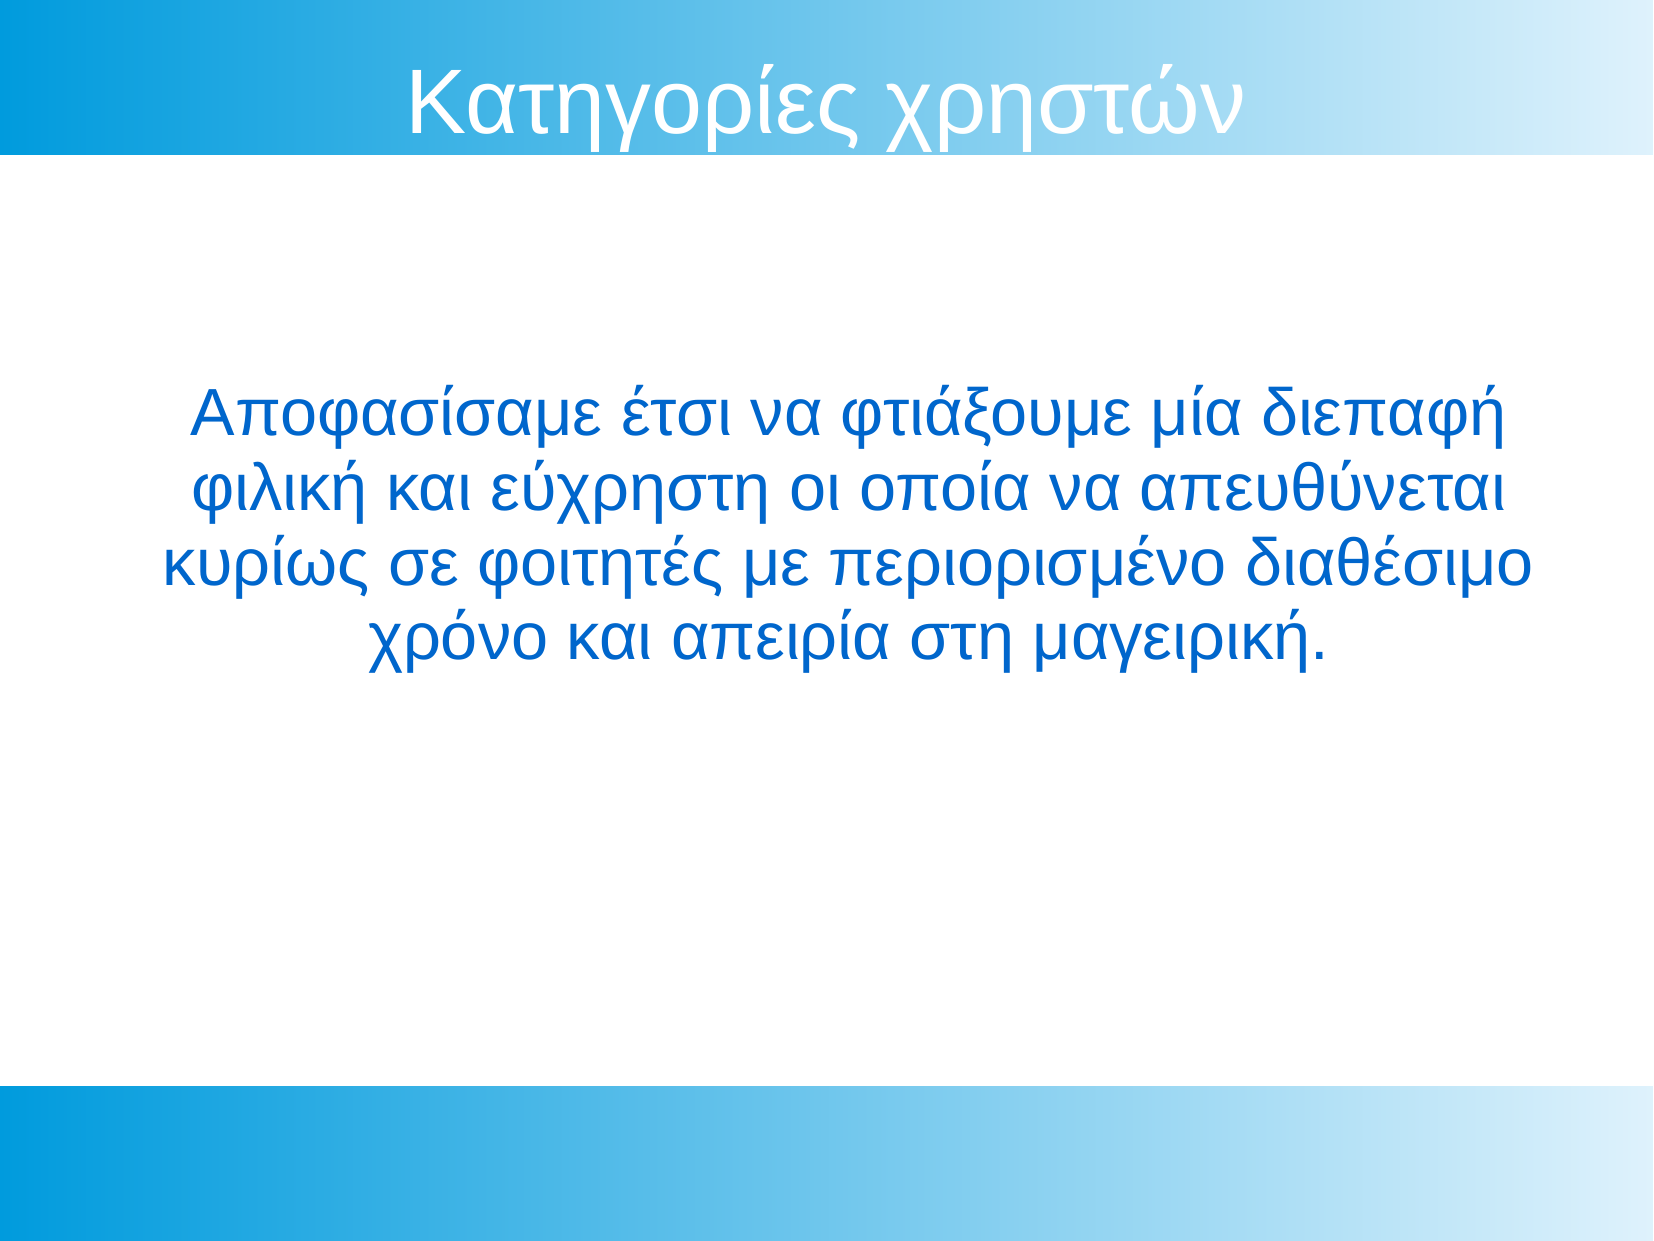

# Κατηγορίες χρηστών
Αποφασίσαμε έτσι να φτιάξουμε μία διεπαφή φιλική και εύχρηστη οι οποία να απευθύνεται κυρίως σε φοιτητές με περιορισμένο διαθέσιμο χρόνο και απειρία στη μαγειρική.